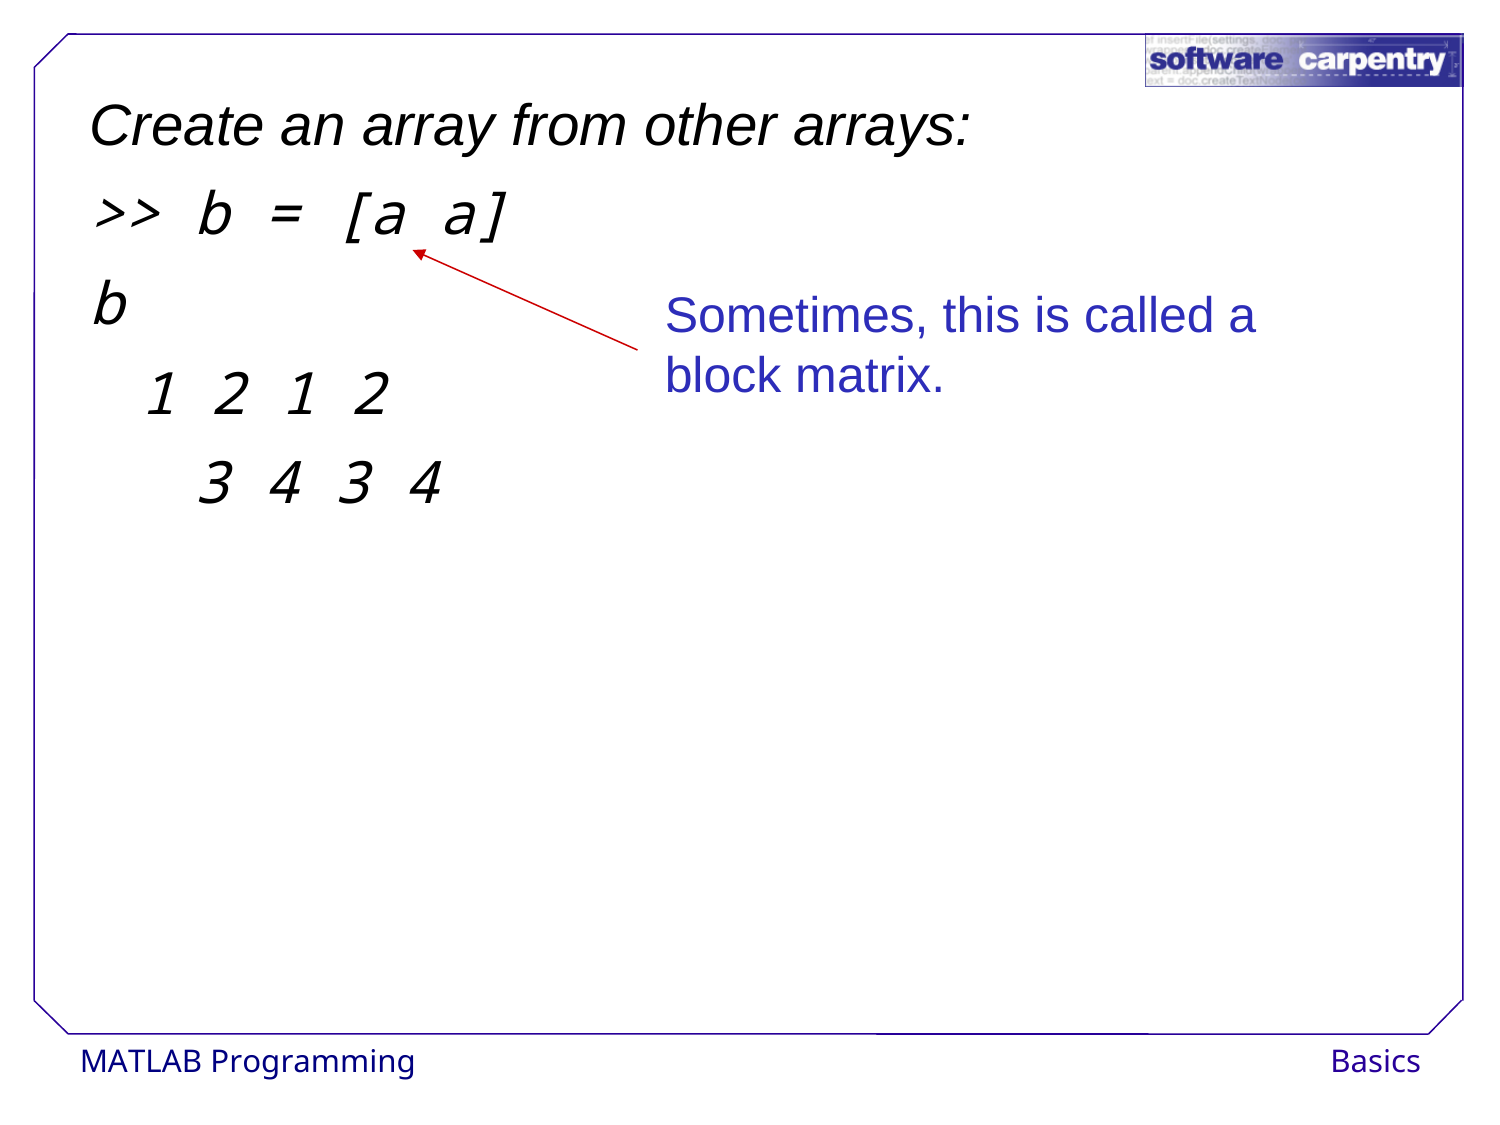

# Create an array from other arrays:
>> b = [a a]
b
	1 2 1 2
 3 4 3 4
Sometimes, this is called a block matrix.